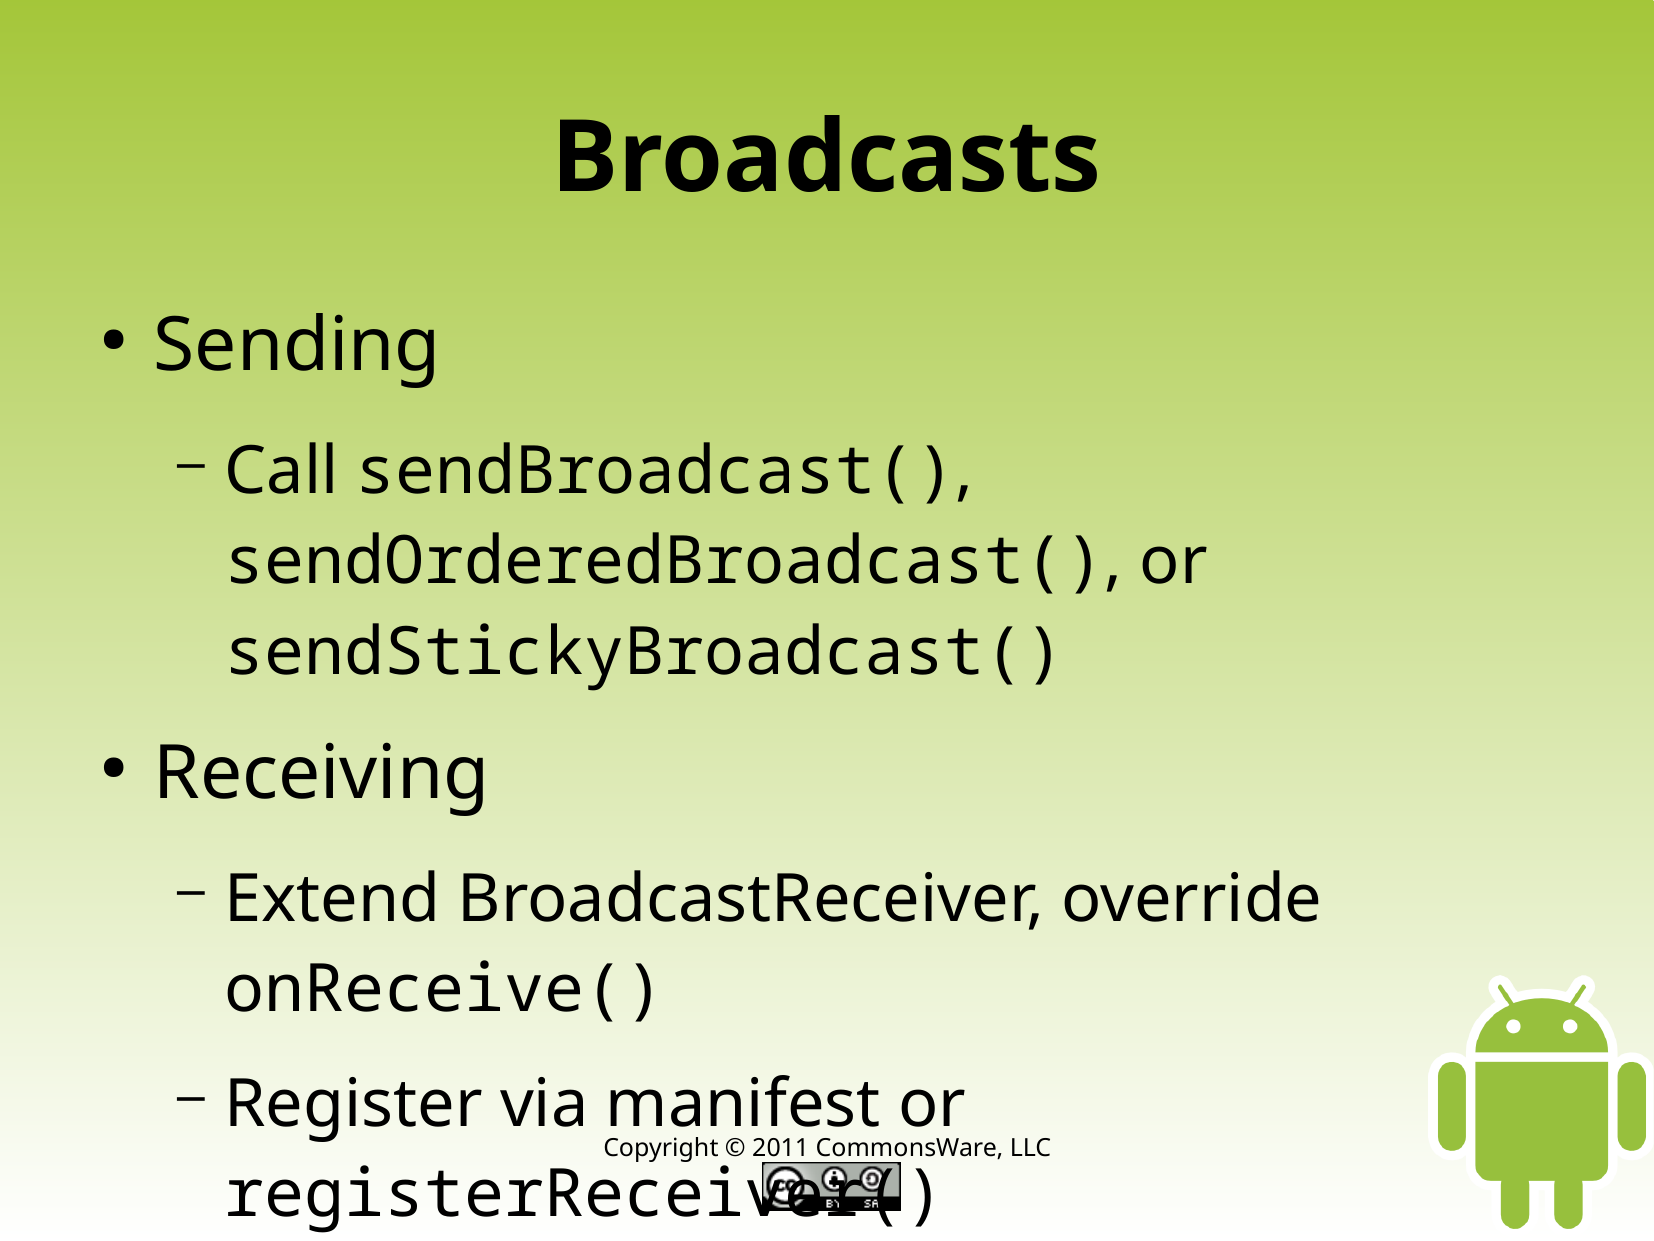

# Broadcasts
Sending
Call sendBroadcast(), sendOrderedBroadcast(), or sendStickyBroadcast()
Receiving
Extend BroadcastReceiver, override onReceive()
Register via manifest or
registerReceiver()